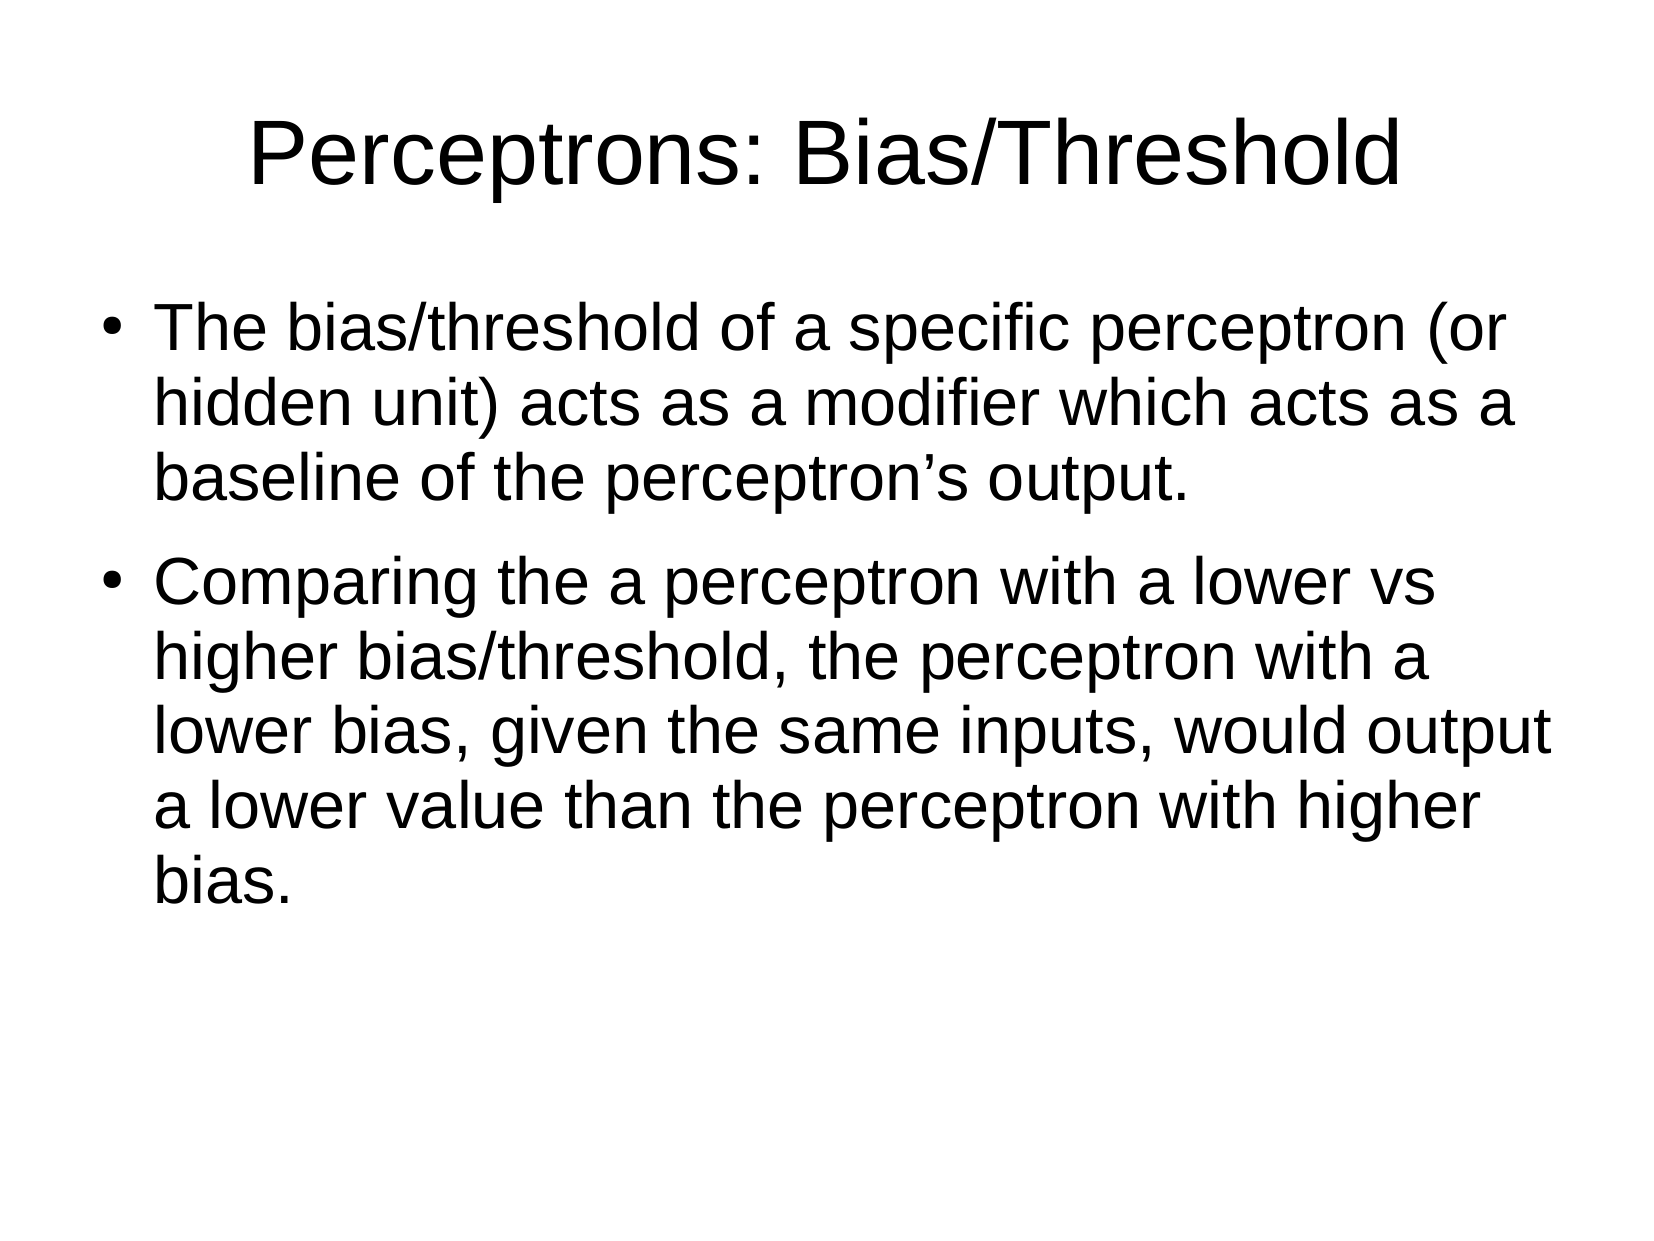

# Perceptrons: Bias/Threshold
The bias/threshold of a specific perceptron (or hidden unit) acts as a modifier which acts as a baseline of the perceptron’s output.
Comparing the a perceptron with a lower vs higher bias/threshold, the perceptron with a lower bias, given the same inputs, would output a lower value than the perceptron with higher bias.